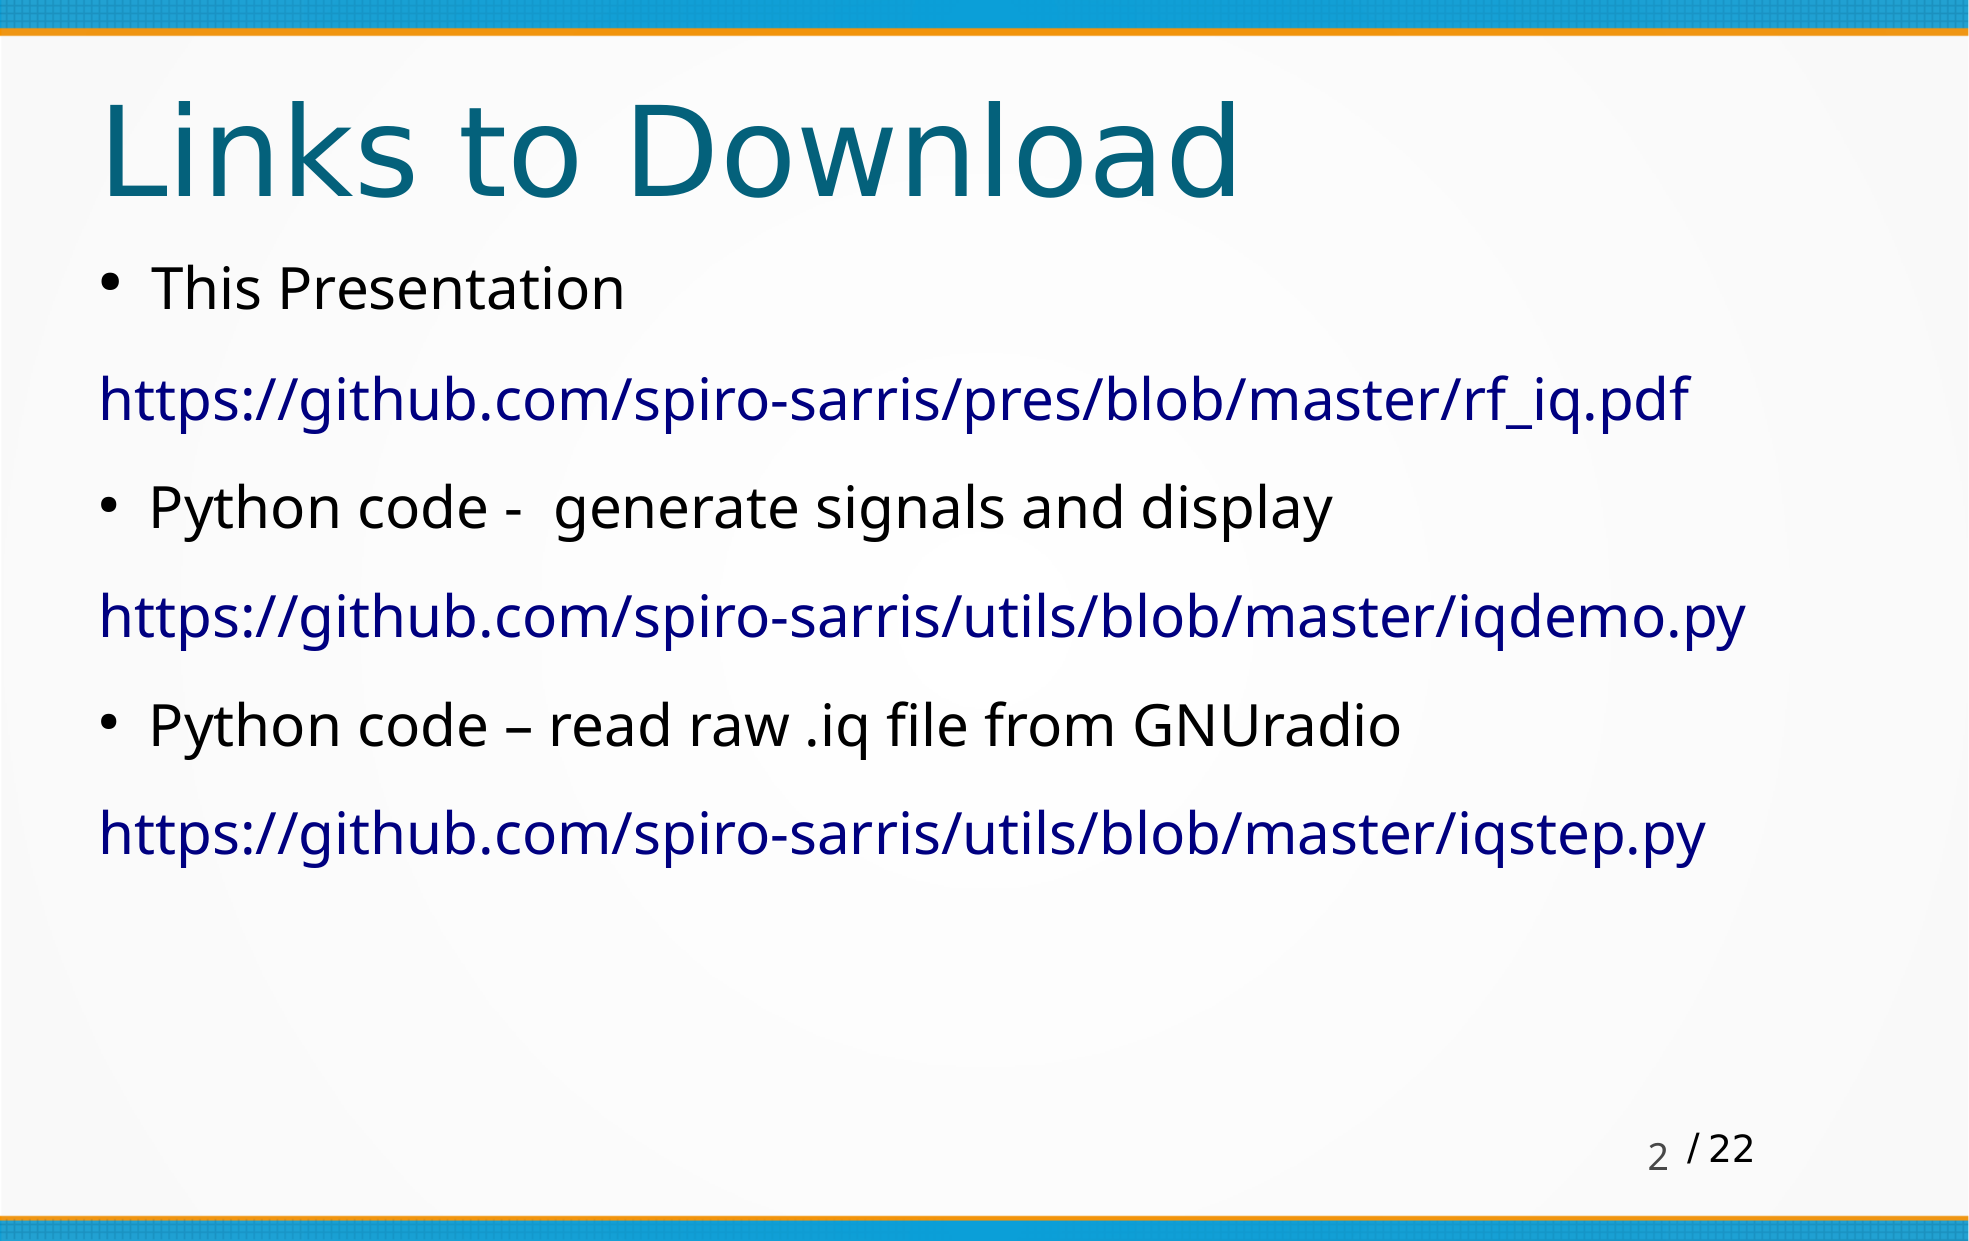

# Links to Download
 This Presentation
https://github.com/spiro-sarris/pres/blob/master/rf_iq.pdf
 Python code - generate signals and display
https://github.com/spiro-sarris/utils/blob/master/iqdemo.py
 Python code – read raw .iq file from GNUradio
https://github.com/spiro-sarris/utils/blob/master/iqstep.py
2